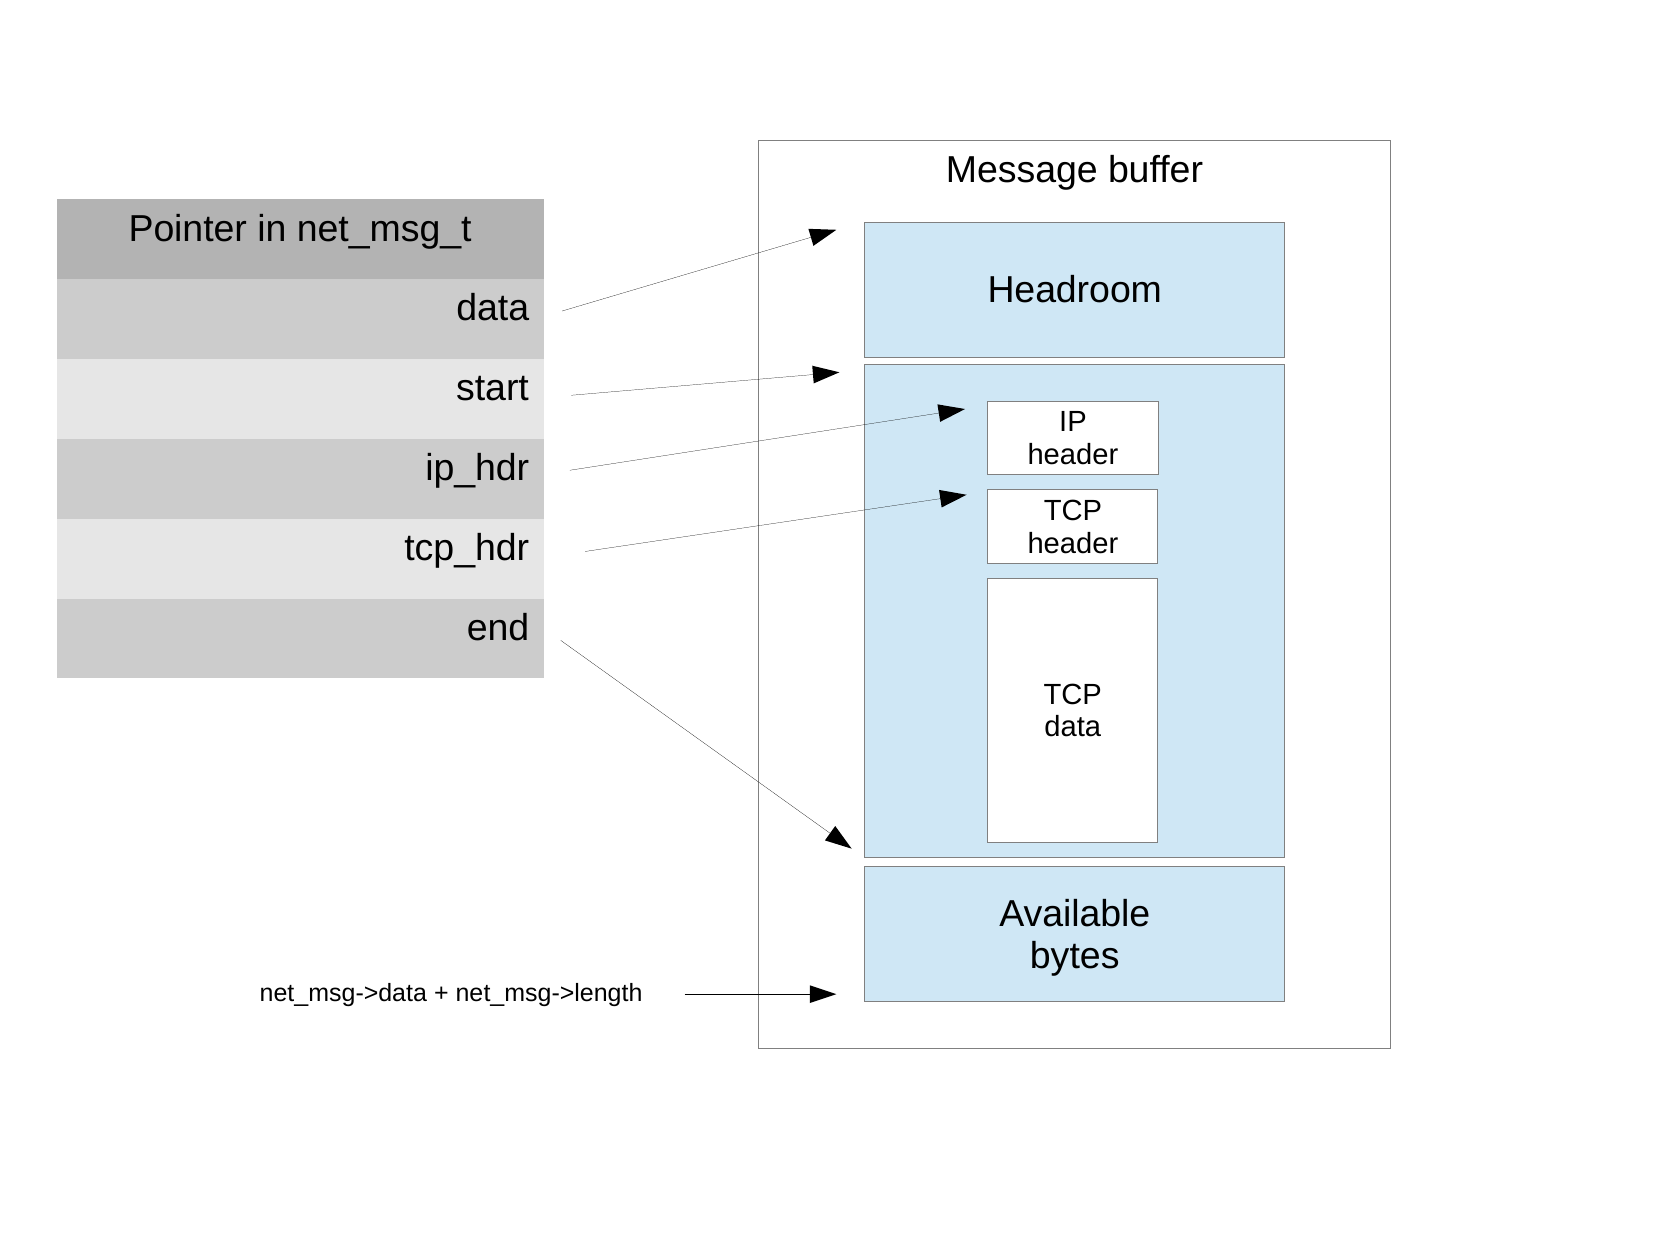

Message buffer
| Pointer in net\_msg\_t |
| --- |
| data |
| start |
| ip\_hdr |
| tcp\_hdr |
| end |
Headroom
IP
header
TCP
header
TCP
data
Available
bytes
net_msg->data + net_msg->length